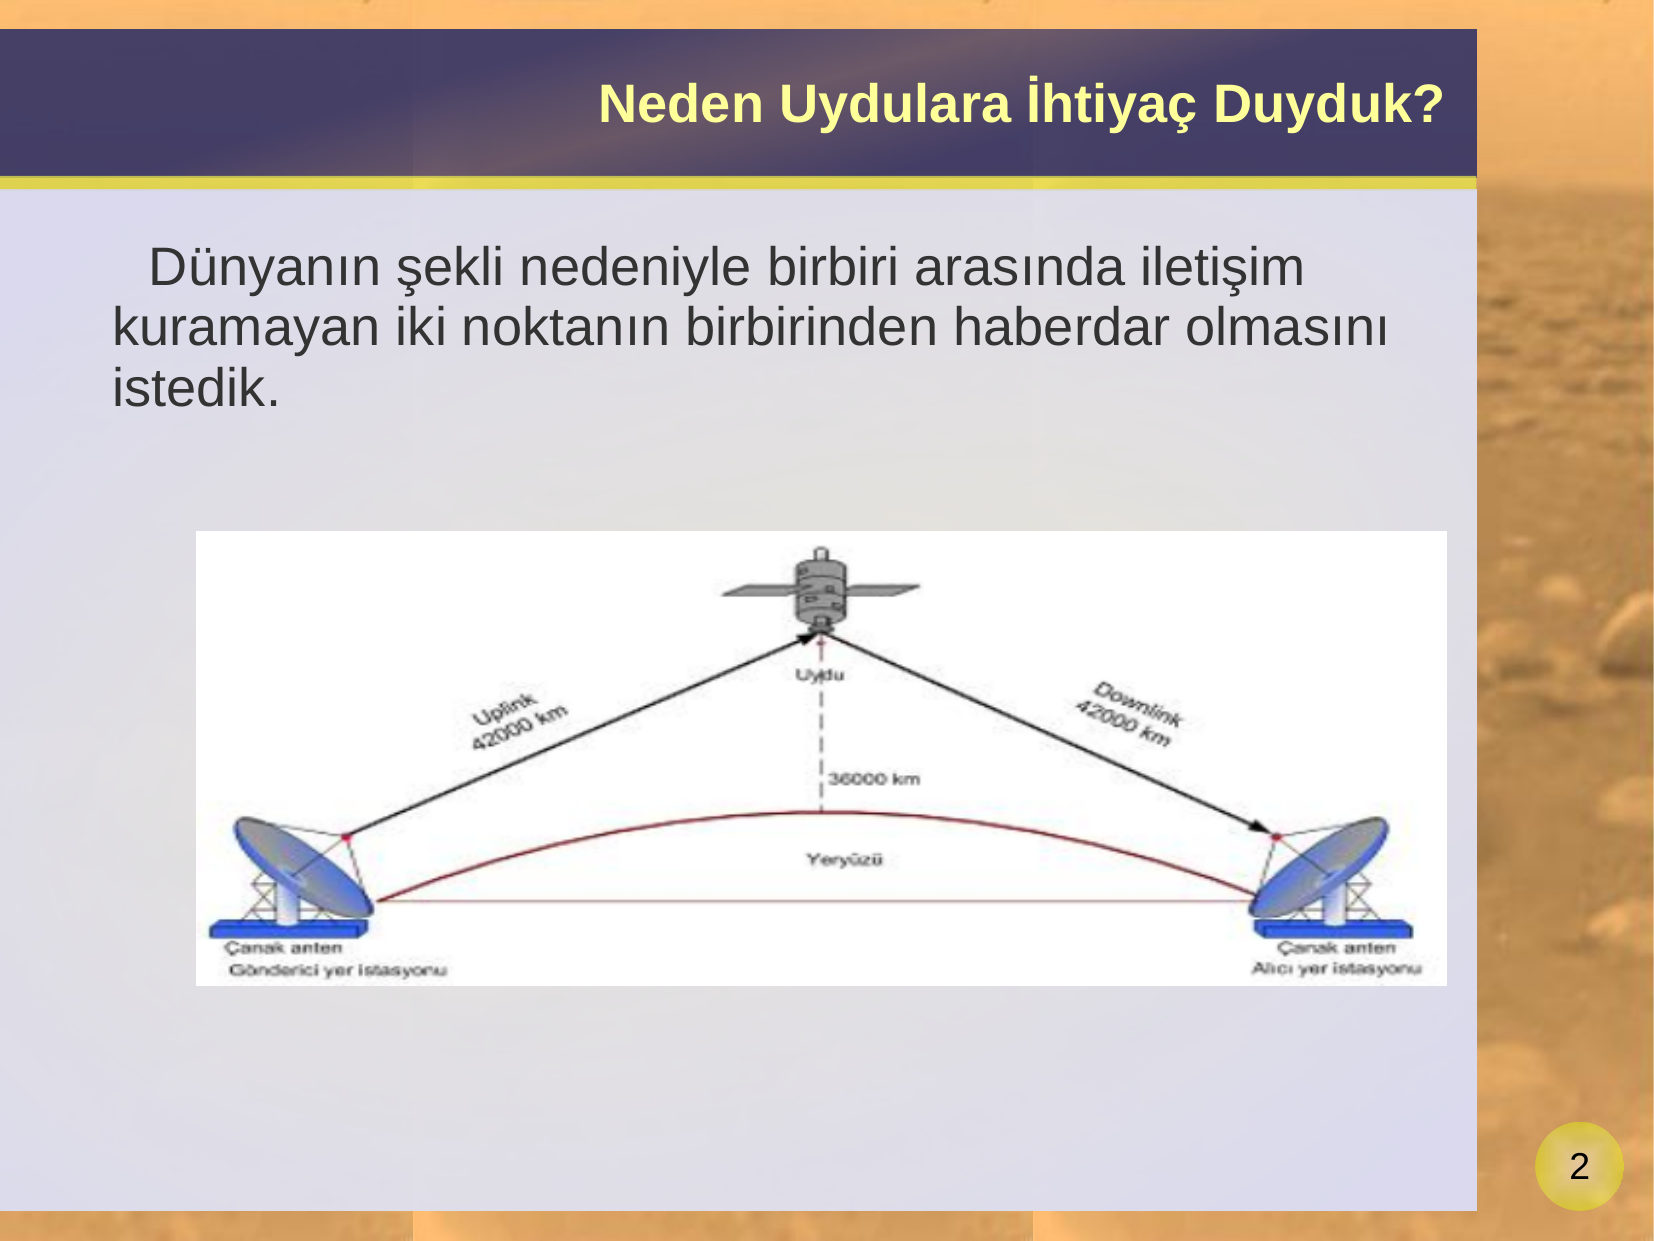

# Neden Uydulara İhtiyaç Duyduk?
 Dünyanın şekli nedeniyle birbiri arasında iletişim kuramayan iki noktanın birbirinden haberdar olmasını istedik.